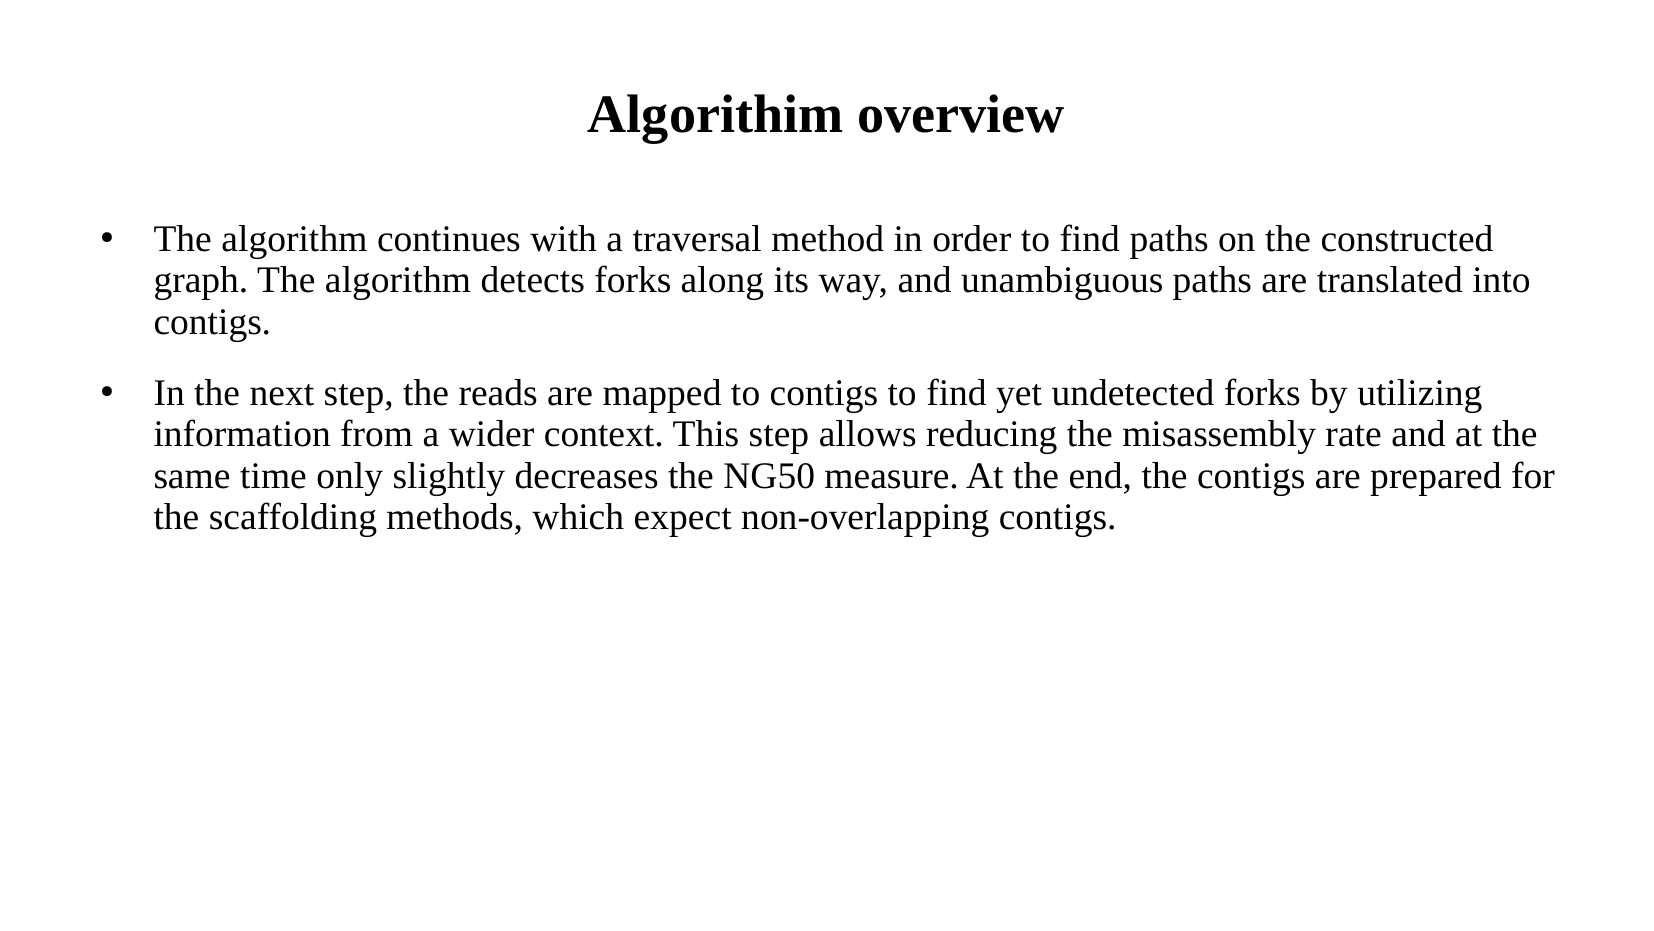

# Algorithim overview
The algorithm continues with a traversal method in order to find paths on the constructed graph. The algorithm detects forks along its way, and unambiguous paths are translated into contigs.
In the next step, the reads are mapped to contigs to find yet undetected forks by utilizing information from a wider context. This step allows reducing the misassembly rate and at the same time only slightly decreases the NG50 measure. At the end, the contigs are prepared for the scaffolding methods, which expect non-overlapping contigs.